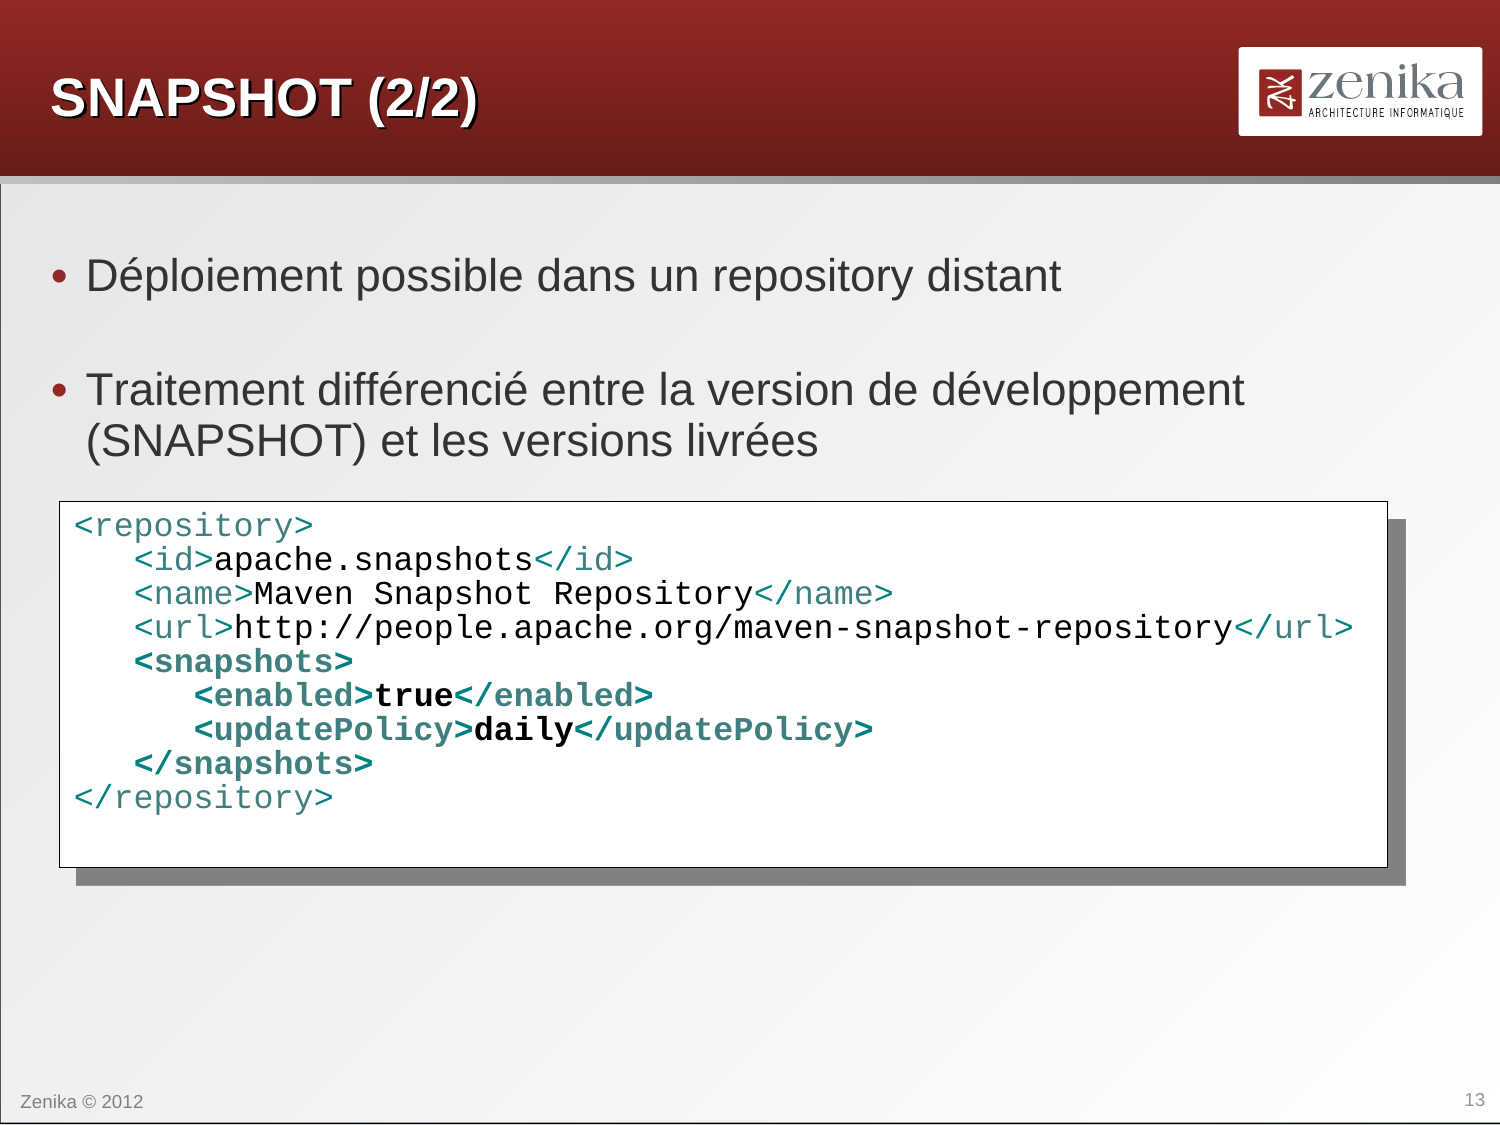

# SNAPSHOT (2/2)
Déploiement possible dans un repository distant
Traitement différencié entre la version de développement (SNAPSHOT) et les versions livrées
<repository>
 <id>apache.snapshots</id>
 <name>Maven Snapshot Repository</name>
 <url>http://people.apache.org/maven-snapshot-repository</url>
 <snapshots>
 <enabled>true</enabled>
 <updatePolicy>daily</updatePolicy>
 </snapshots>
</repository>